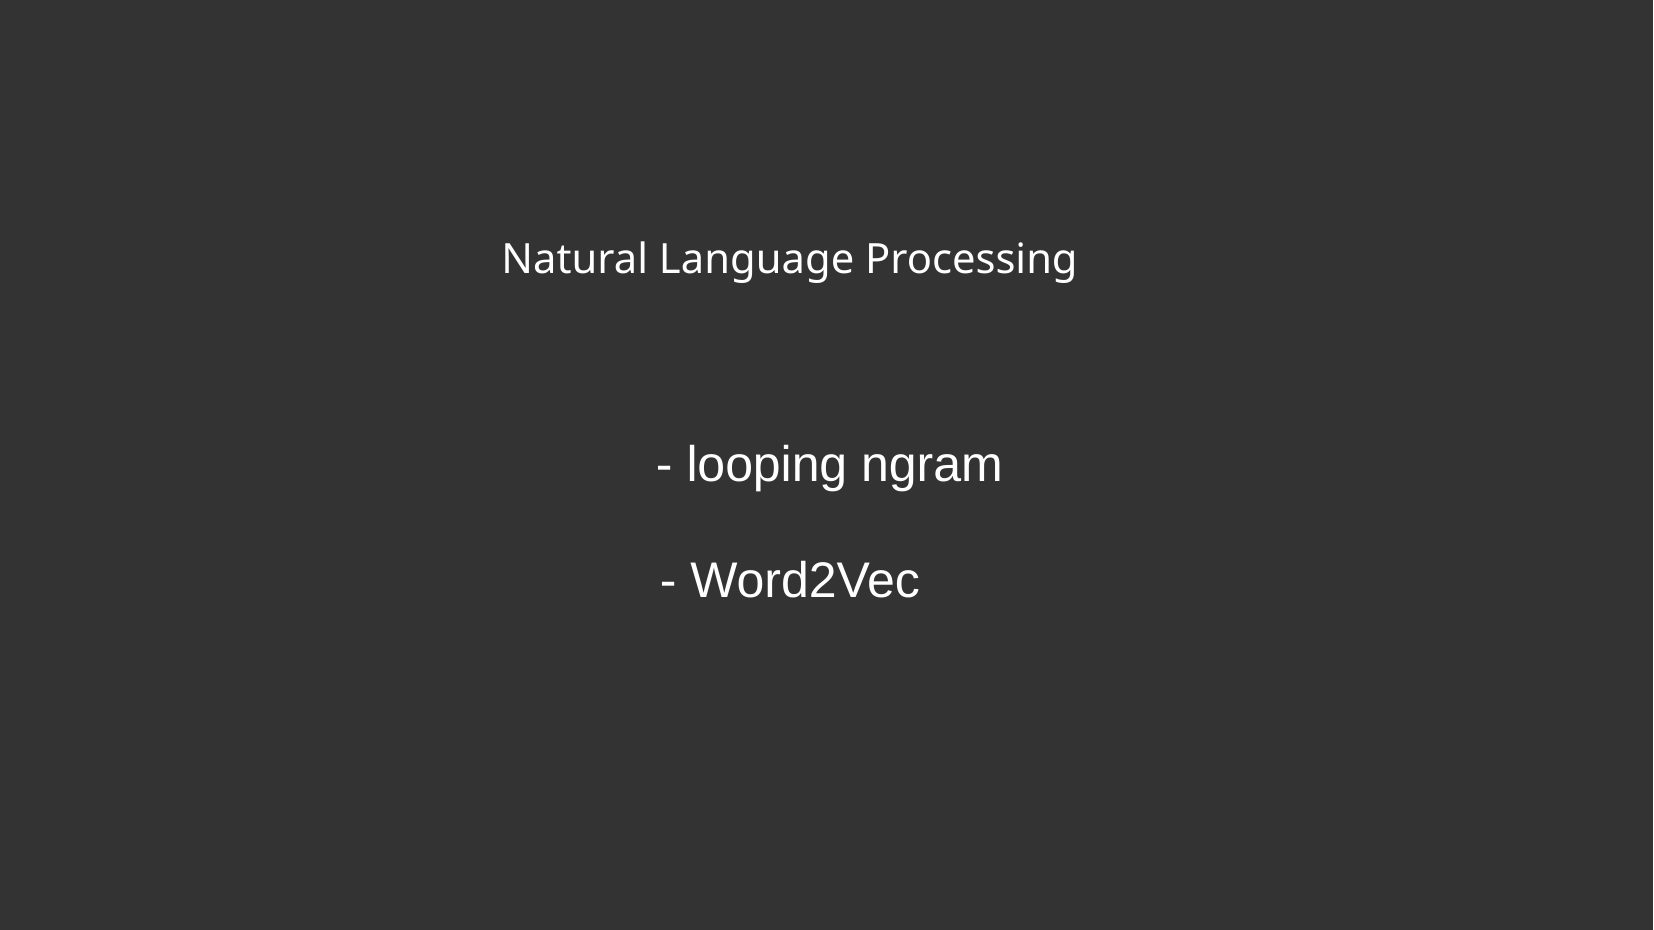

Natural Language Processing
- looping ngram
- Word2Vec